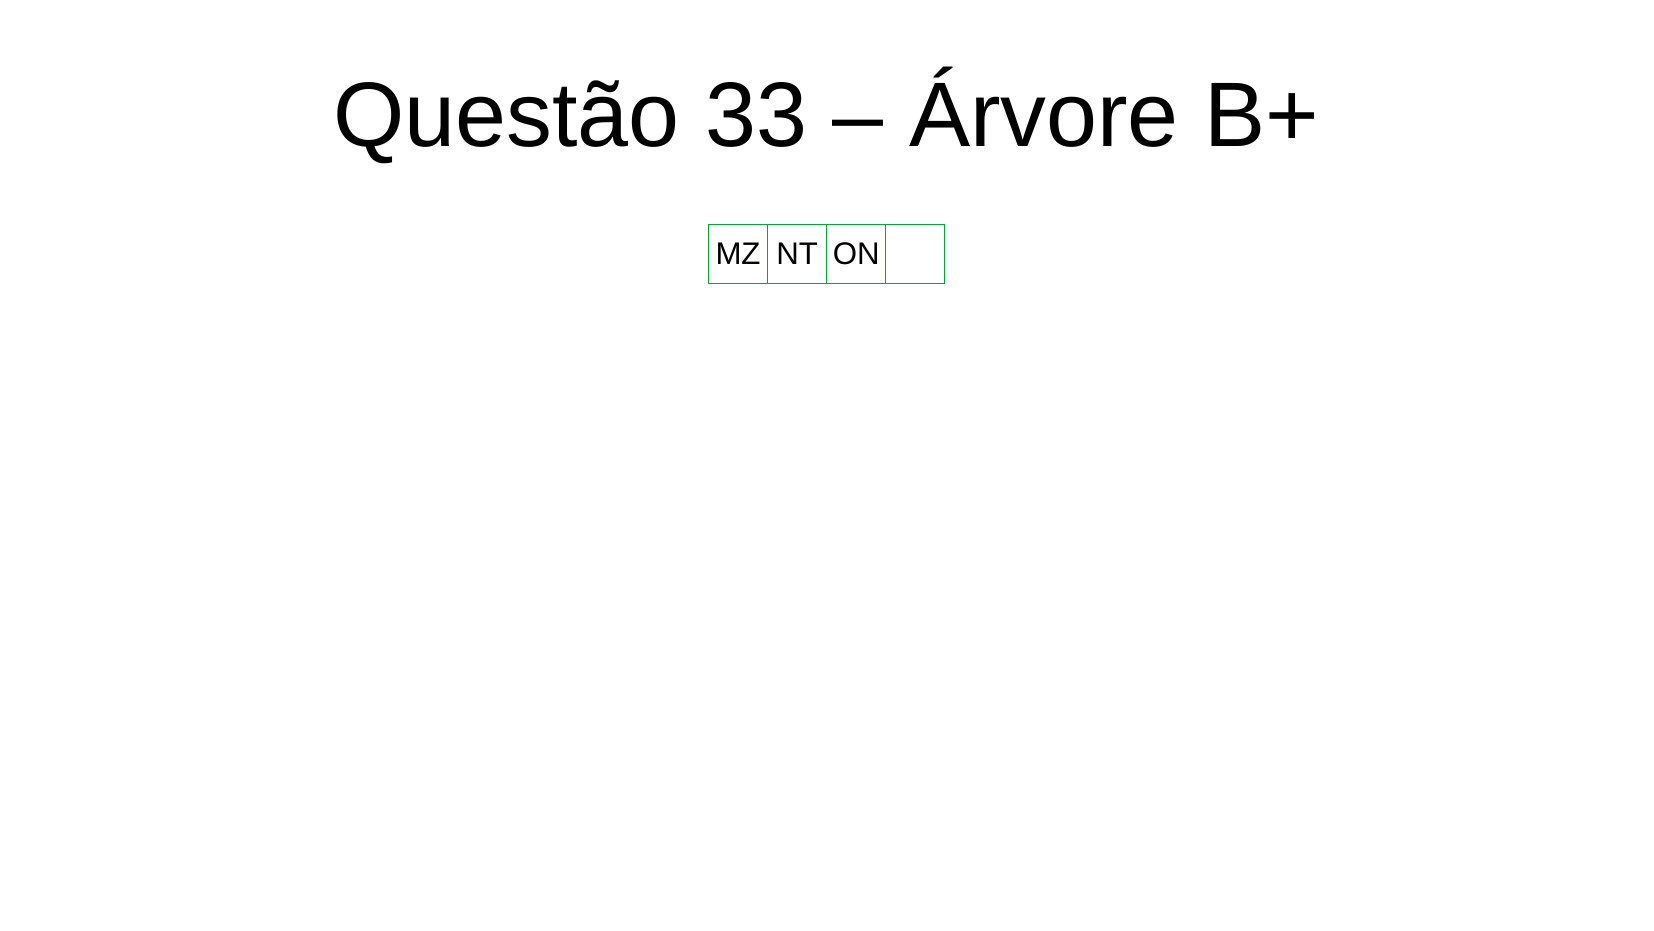

# Questão 33 – Árvore B+
MZ
NT
ON